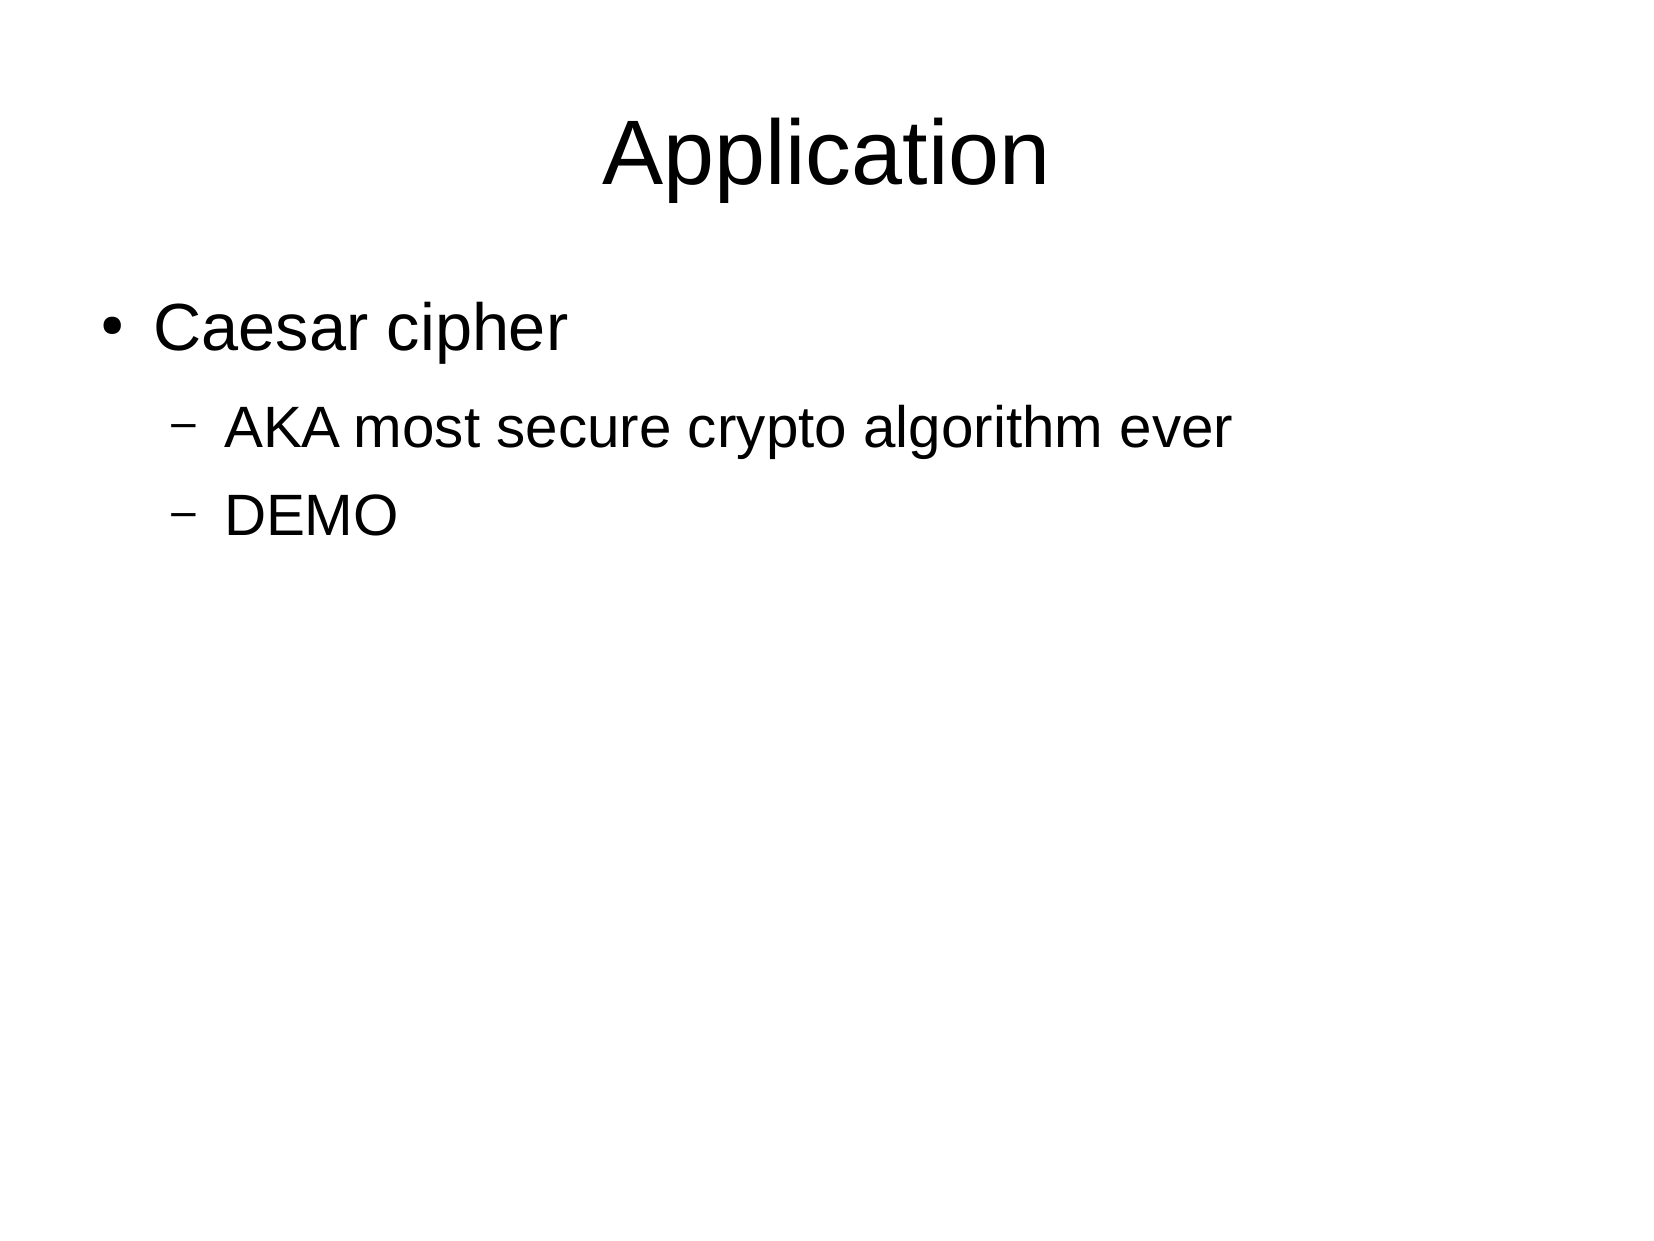

# Application
Caesar cipher
AKA most secure crypto algorithm ever
DEMO